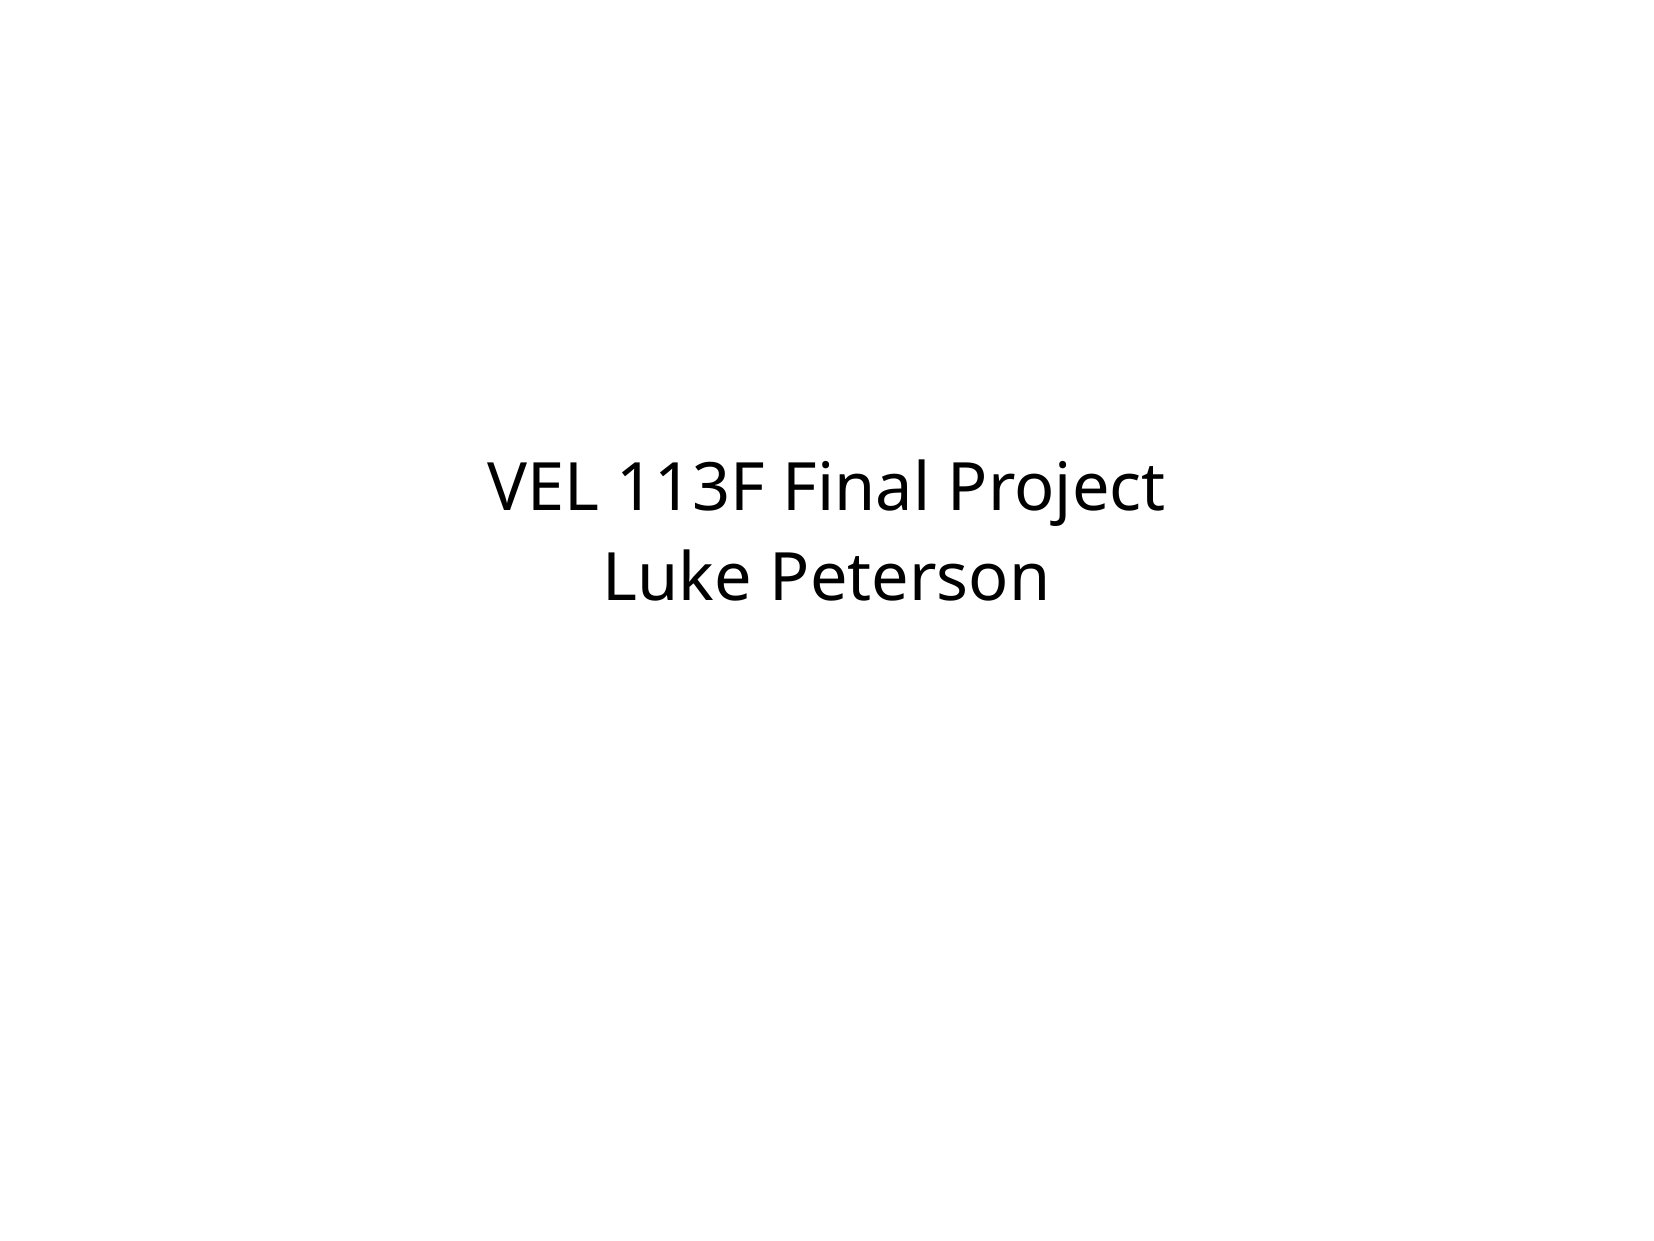

# VEL 113F Final Project
Luke Peterson